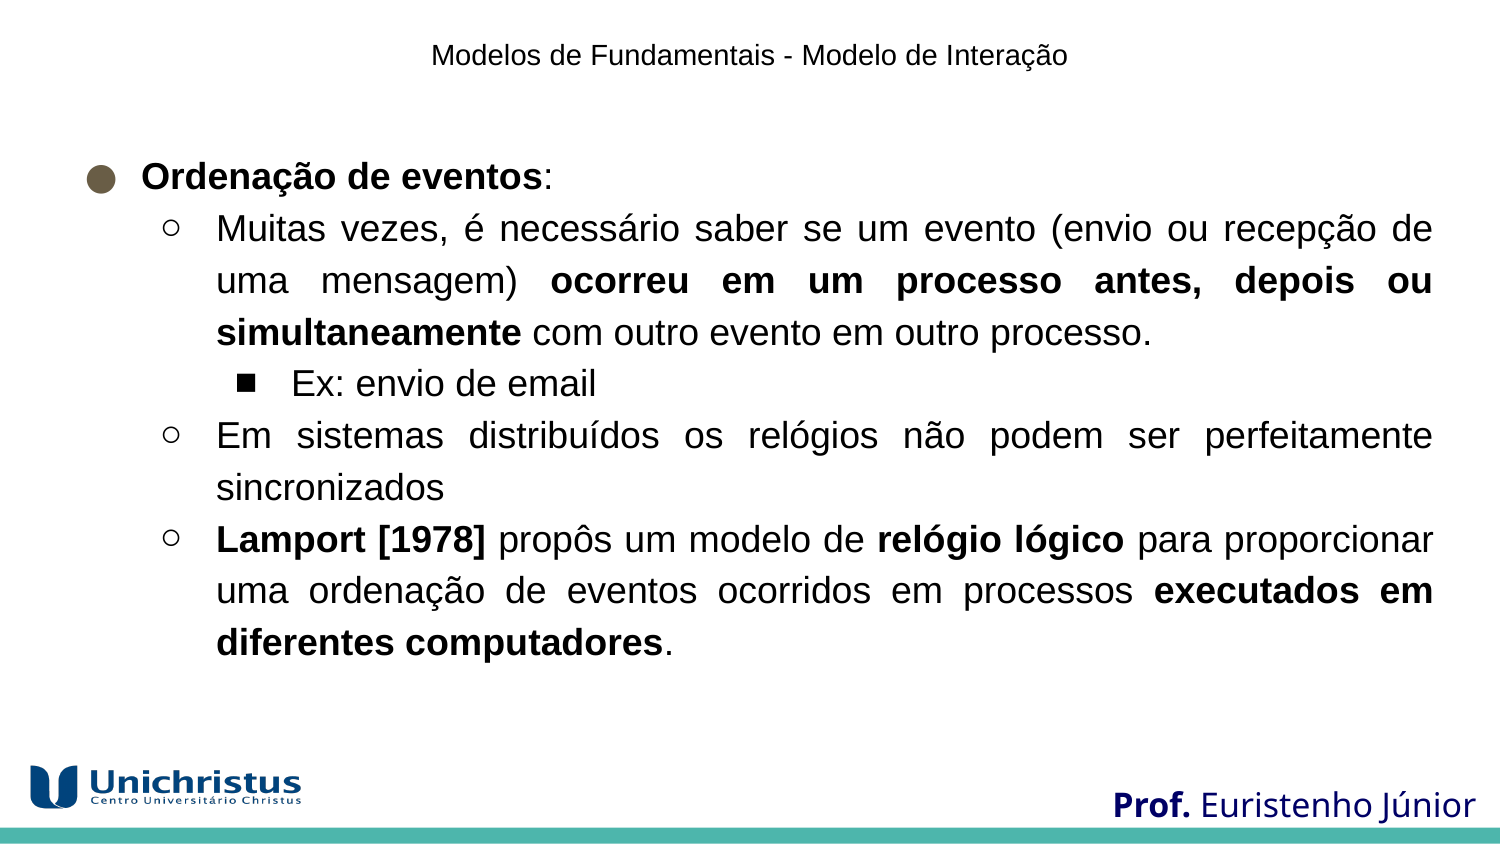

# Modelos de Fundamentais - Modelo de Interação
Ordenação de eventos:
Muitas vezes, é necessário saber se um evento (envio ou recepção de uma mensagem) ocorreu em um processo antes, depois ou simultaneamente com outro evento em outro processo.
Ex: envio de email
Em sistemas distribuídos os relógios não podem ser perfeitamente sincronizados
Lamport [1978] propôs um modelo de relógio lógico para proporcionar uma ordenação de eventos ocorridos em processos executados em diferentes computadores.
Prof. Euristenho Júnior